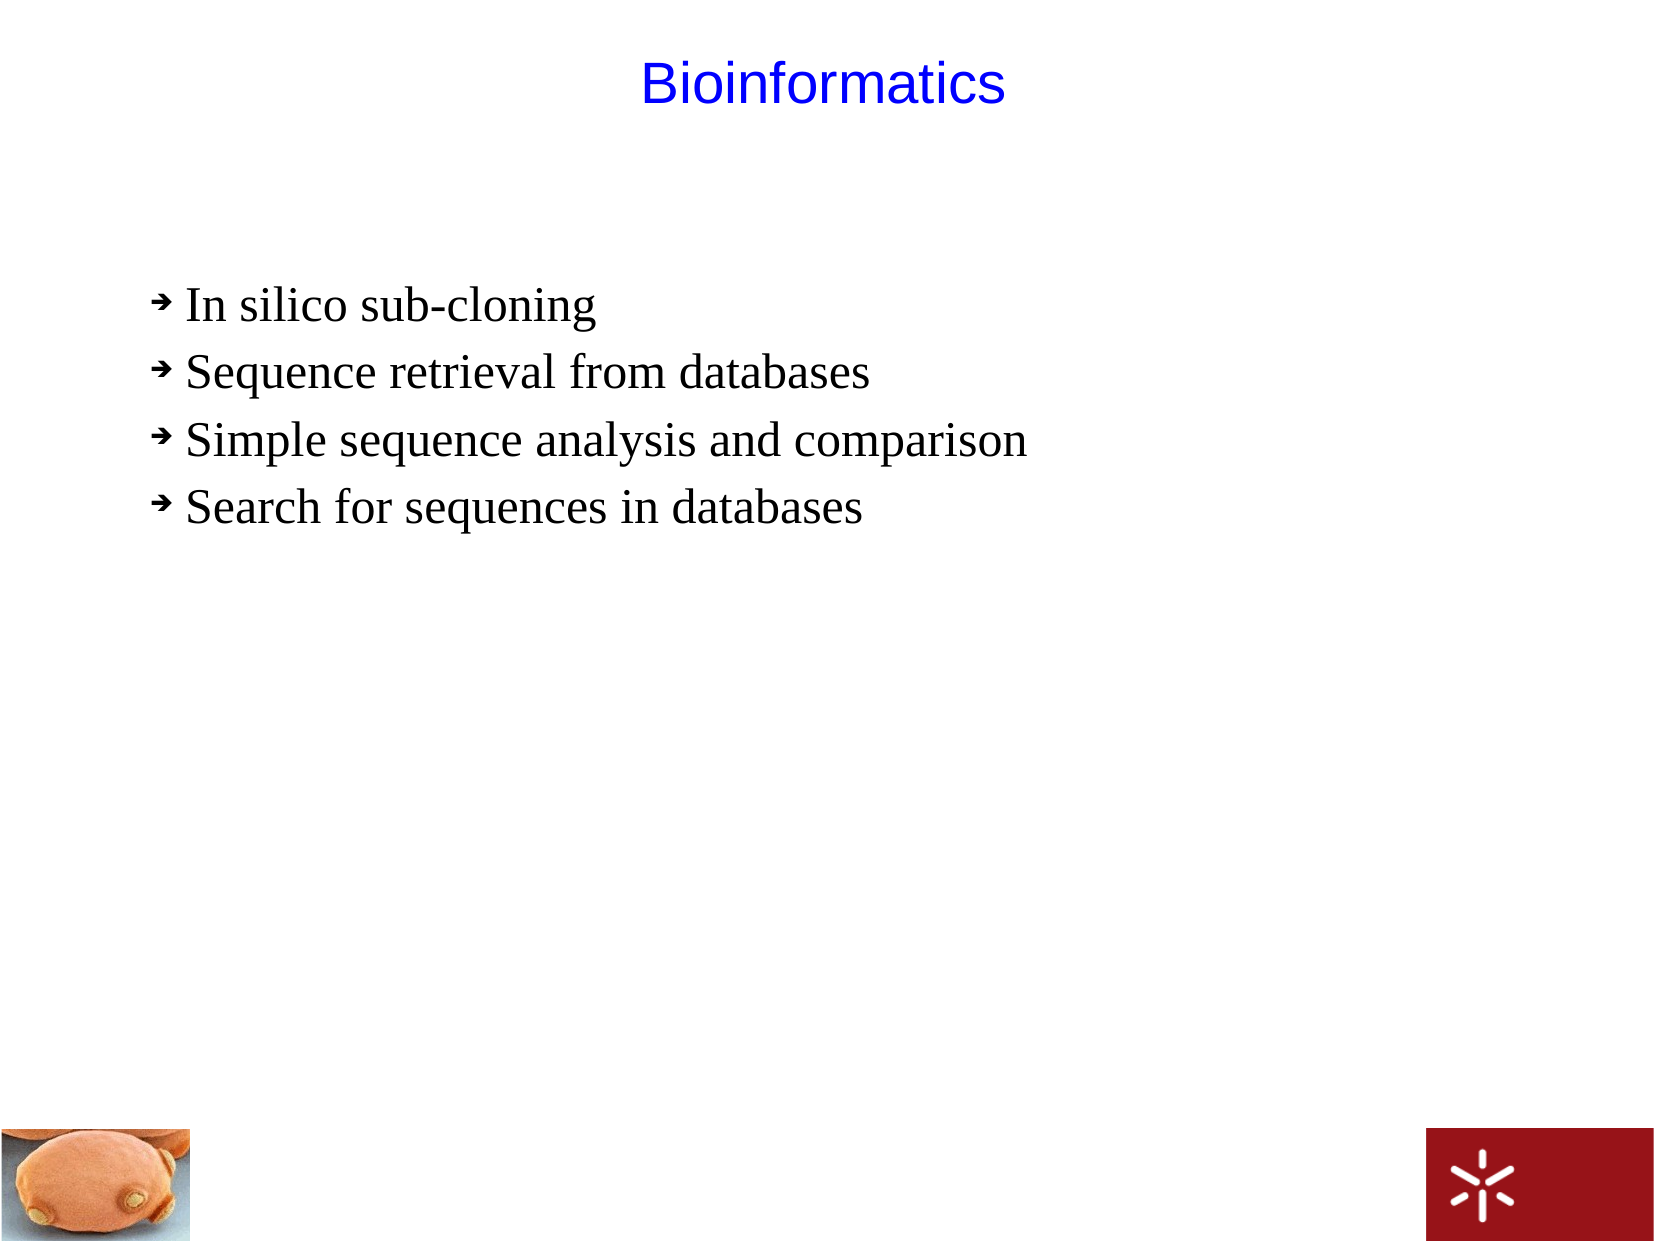

# Bioinformatics
In silico sub-cloning
Sequence retrieval from databases
Simple sequence analysis and comparison
Search for sequences in databases